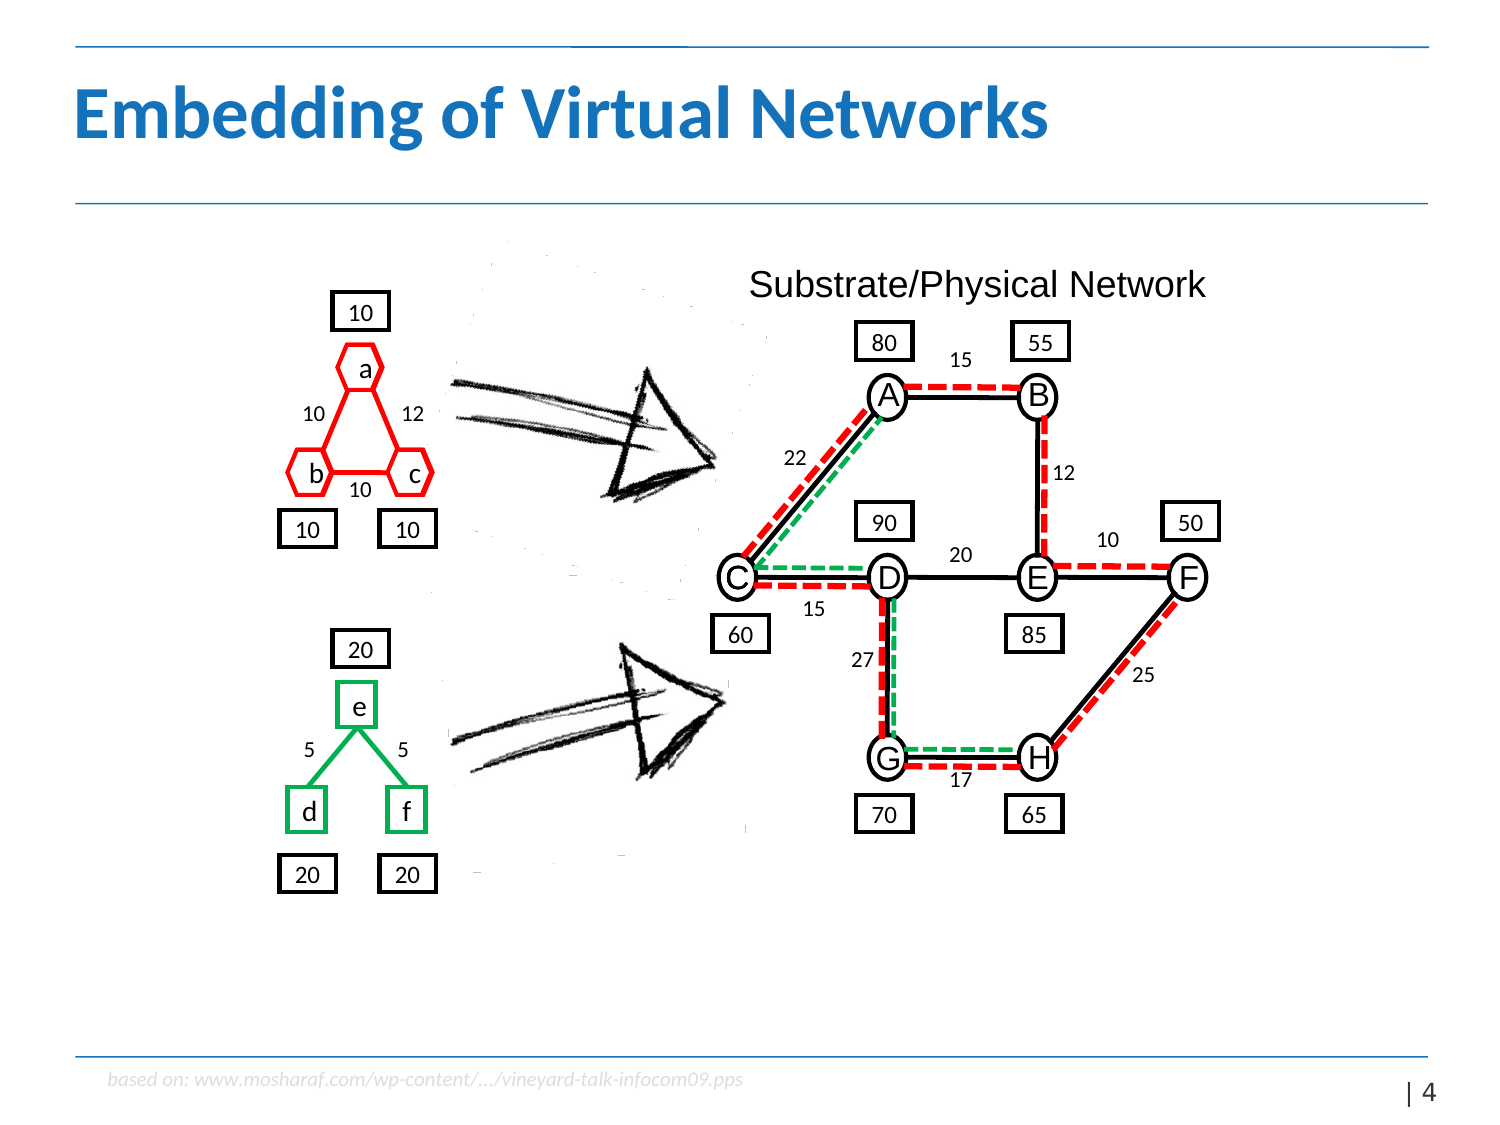

Embedding of Virtual Networks
Substrate/Physical Network
10
80
55
15
a
a
A
B
10
12
22
b
b
c
c
12
10
90
50
10
10
10
20
C
C
C
D
E
F
15
60
85
20
27
25
e
e
5
5
H
G
17
d
d
f
f
70
65
20
20
based on: www.mosharaf.com/wp-content/.../vineyard-talk-infocom09.pps